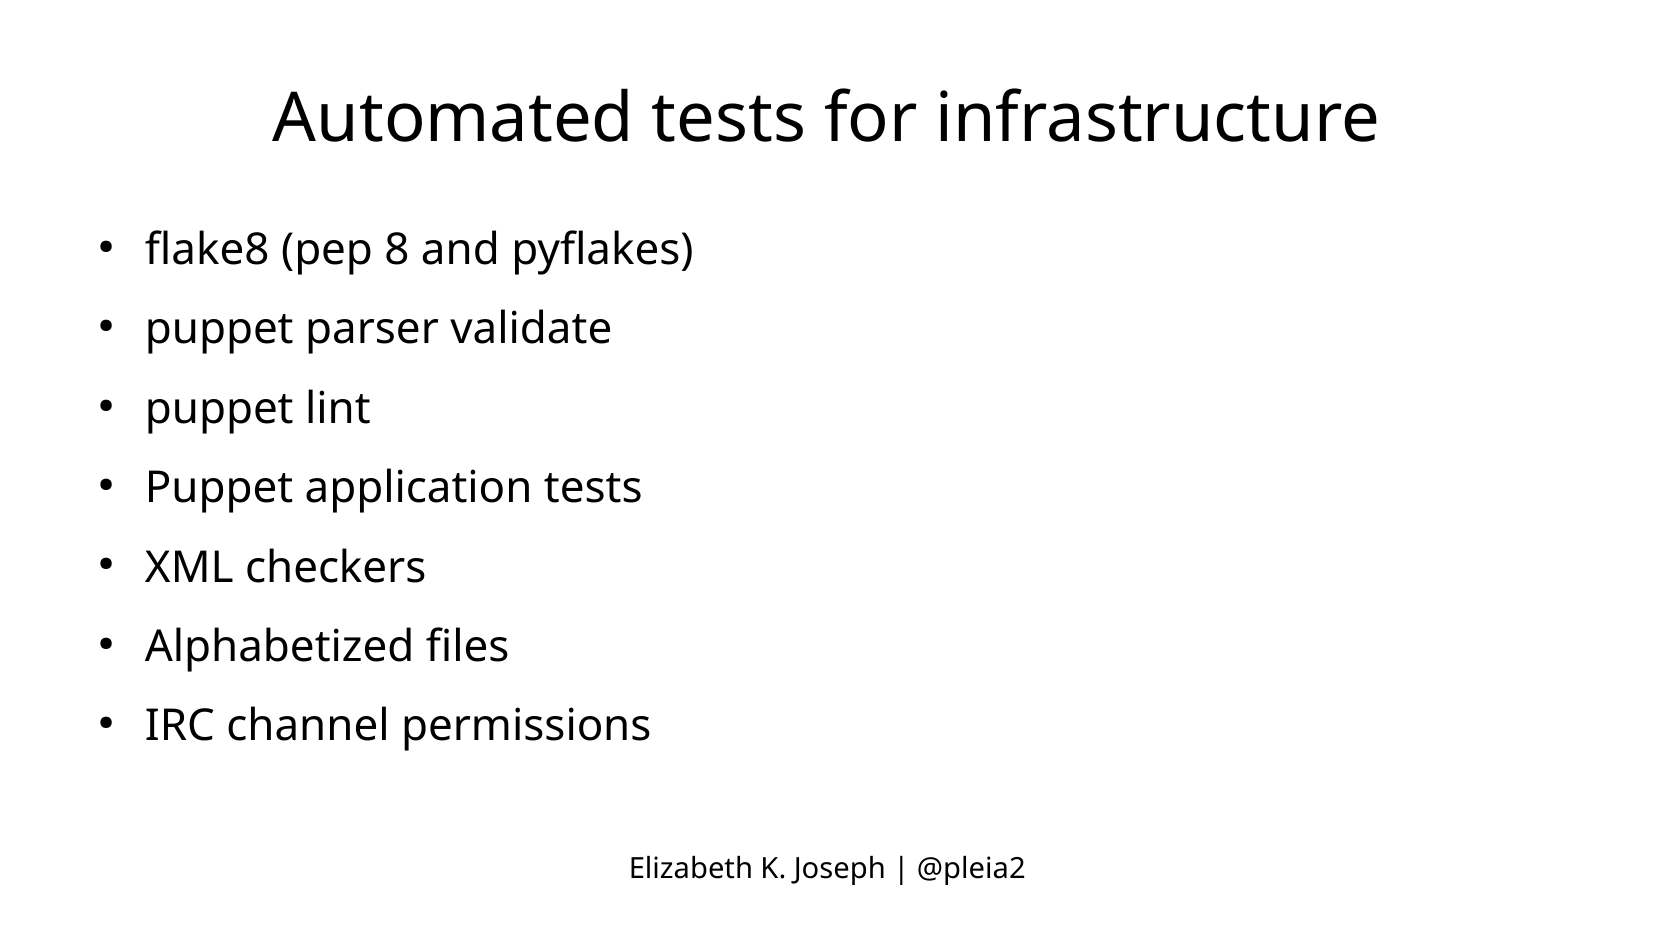

# Automated tests for infrastructure
flake8 (pep 8 and pyflakes)
puppet parser validate
puppet lint
Puppet application tests
XML checkers
Alphabetized files
IRC channel permissions
Elizabeth K. Joseph | @pleia2